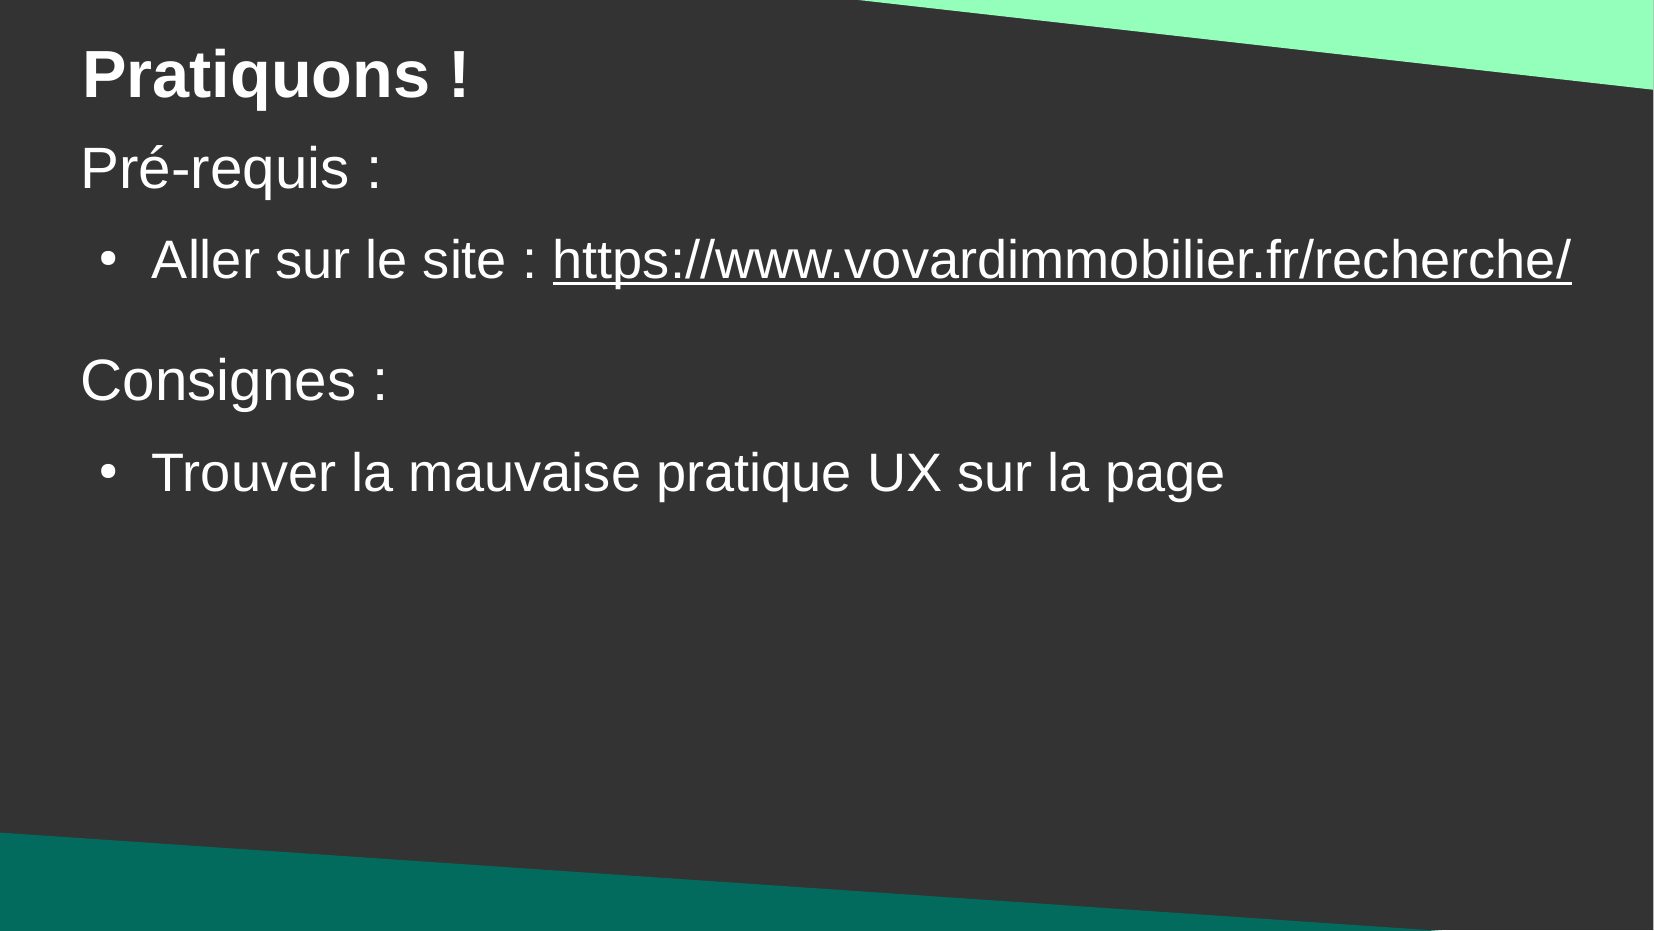

# Pratiquons !
Pré-requis :
Aller sur le site : https://www.vovardimmobilier.fr/recherche/
Consignes :
Trouver la mauvaise pratique UX sur la page